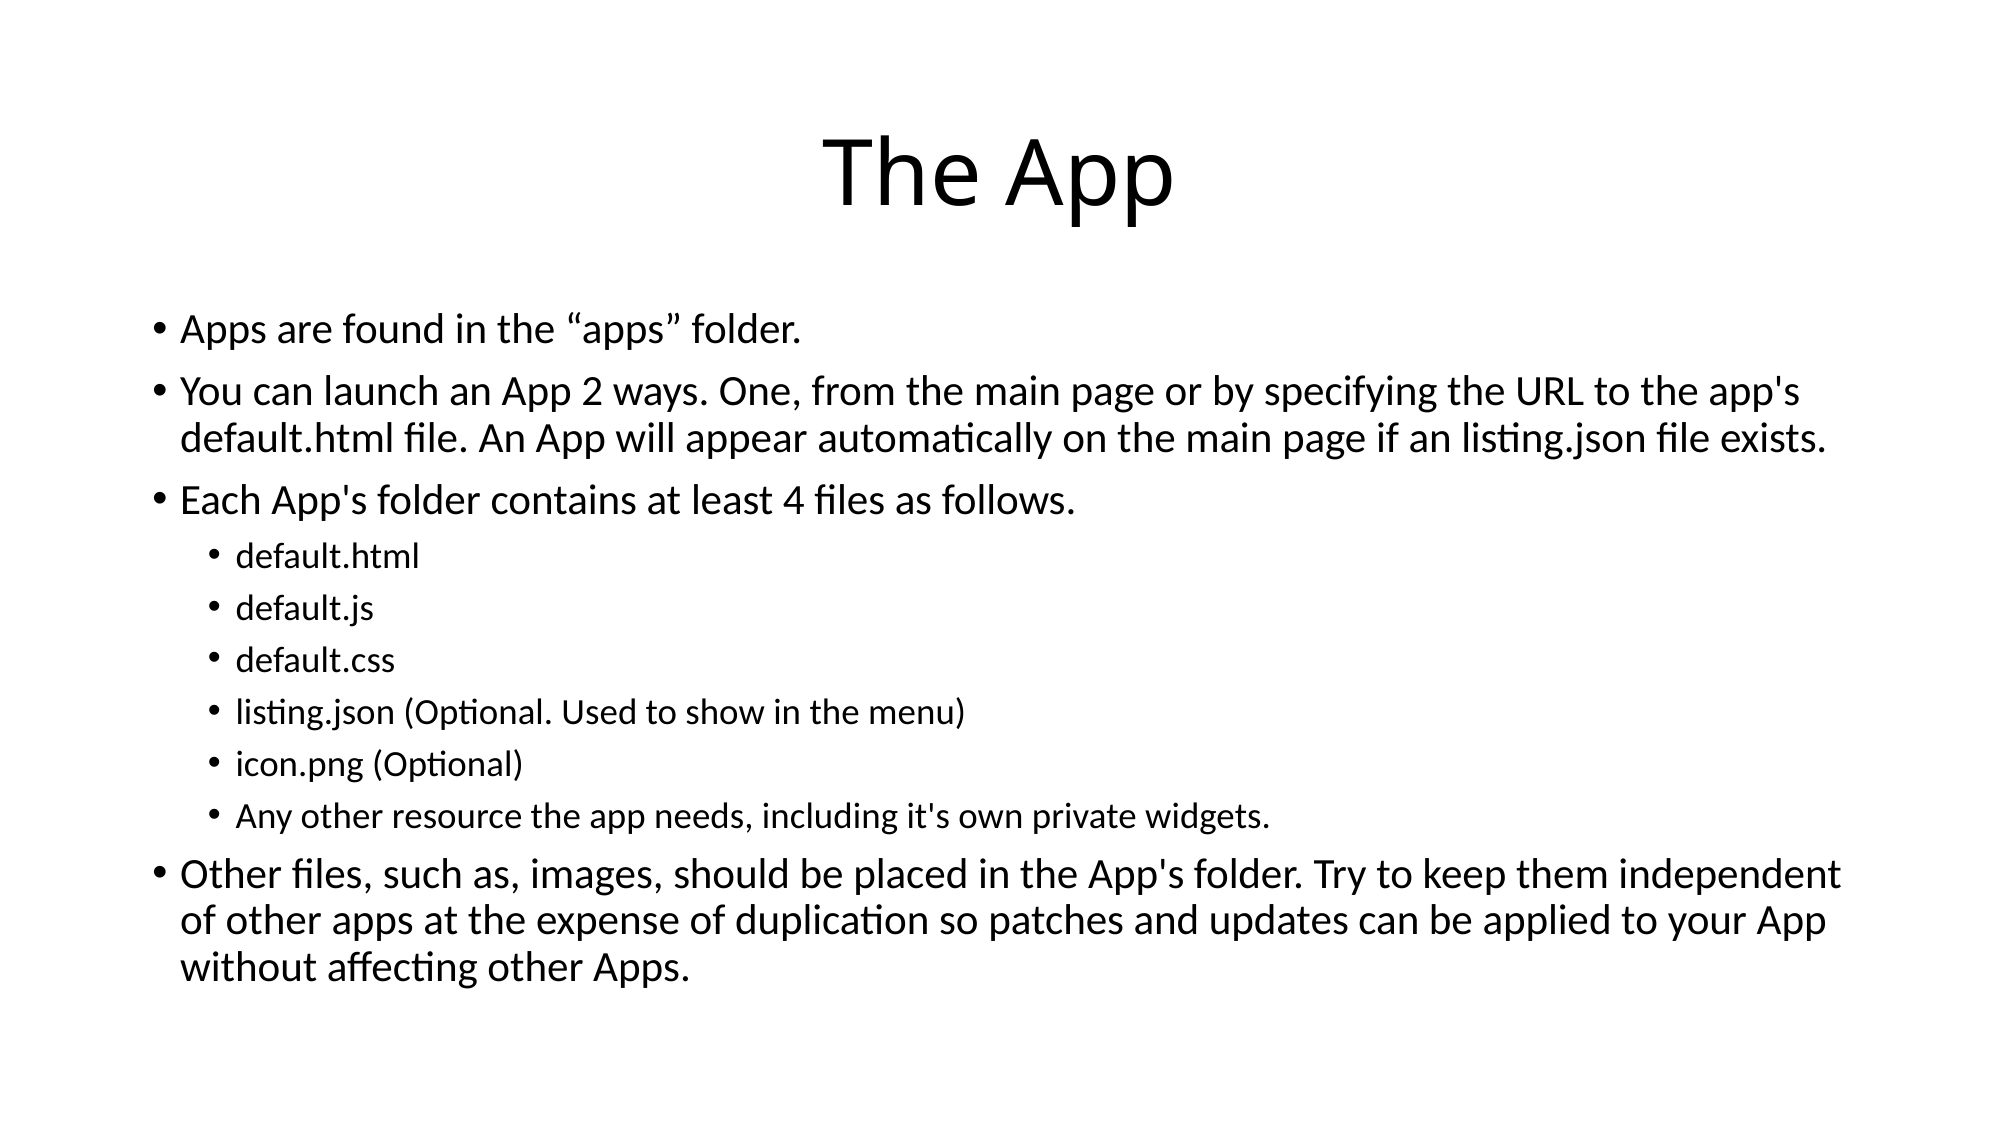

# The App
Apps are found in the “apps” folder.
You can launch an App 2 ways. One, from the main page or by specifying the URL to the app's default.html file. An App will appear automatically on the main page if an listing.json file exists.
Each App's folder contains at least 4 files as follows.
default.html
default.js
default.css
listing.json (Optional. Used to show in the menu)
icon.png (Optional)
Any other resource the app needs, including it's own private widgets.
Other files, such as, images, should be placed in the App's folder. Try to keep them independent of other apps at the expense of duplication so patches and updates can be applied to your App without affecting other Apps.